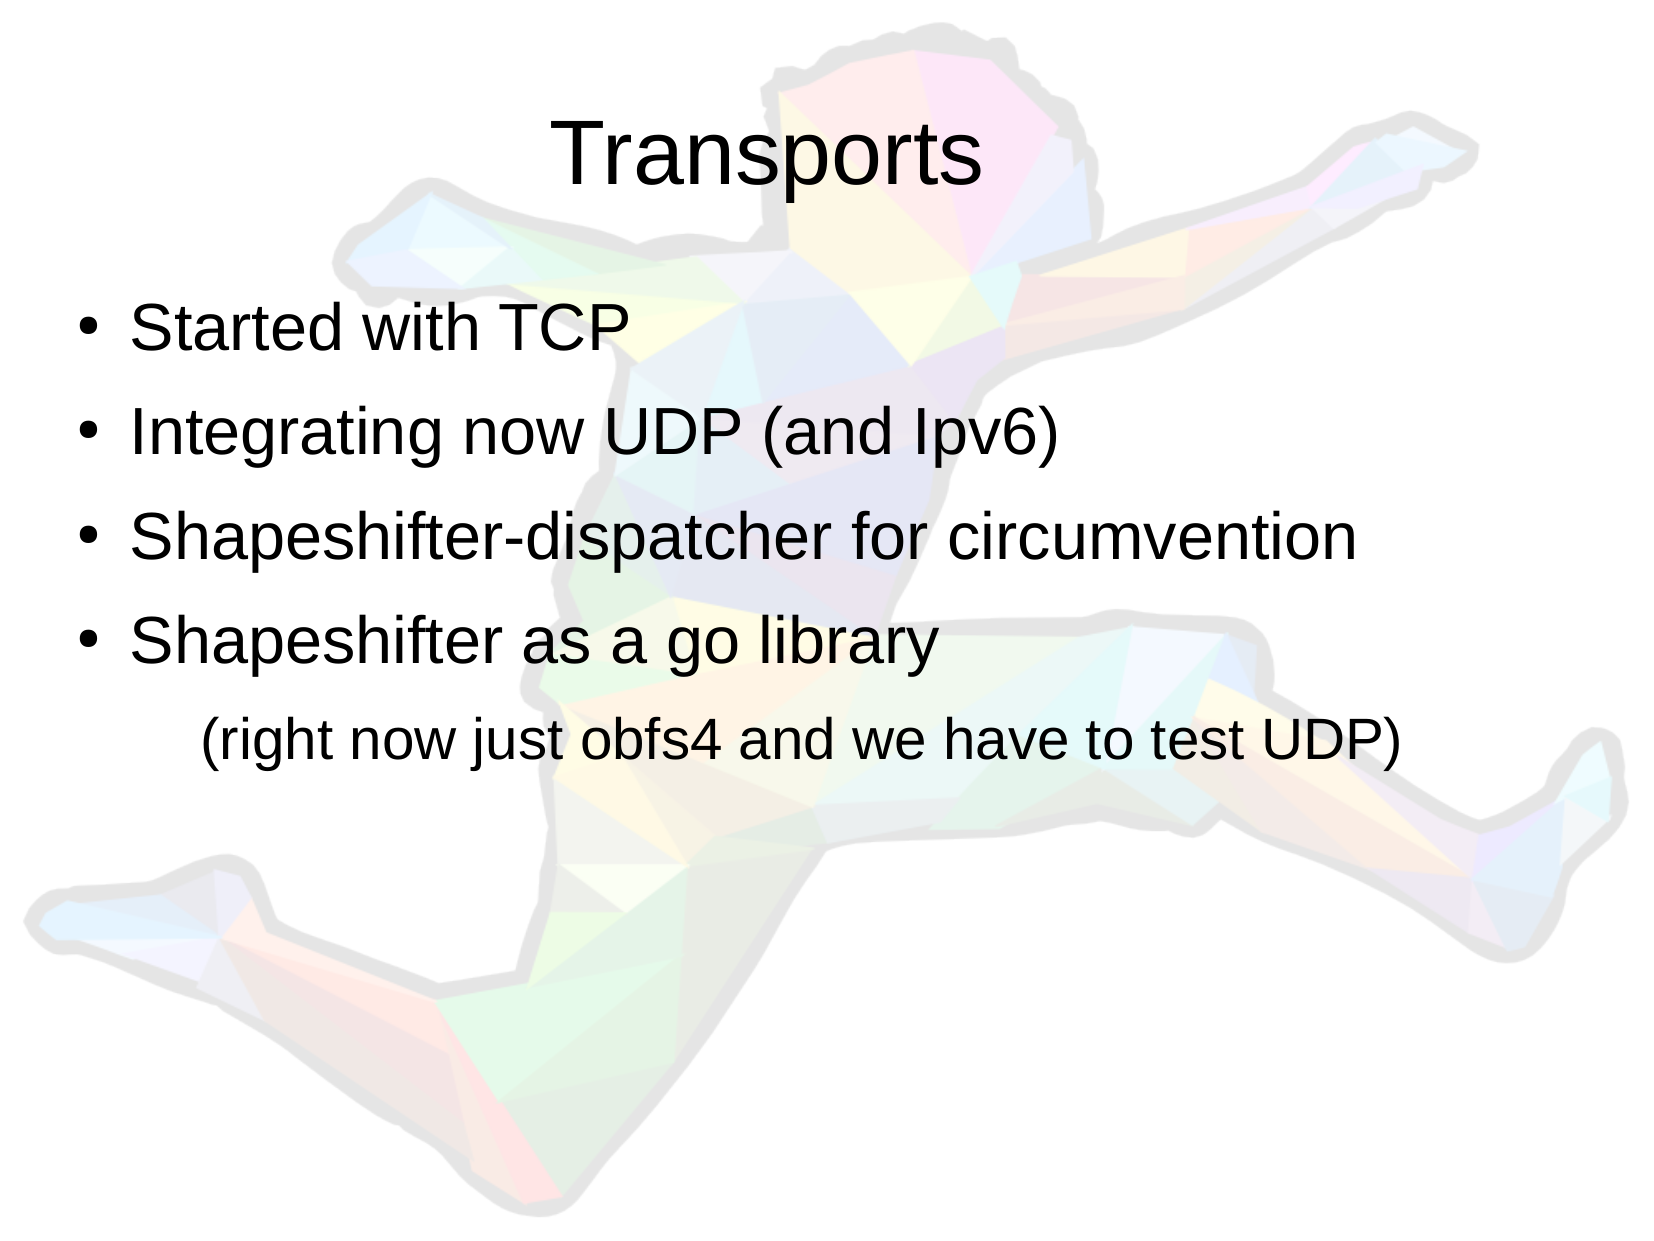

# Transports
Started with TCP
Integrating now UDP (and Ipv6)
Shapeshifter-dispatcher for circumvention
Shapeshifter as a go library
(right now just obfs4 and we have to test UDP)